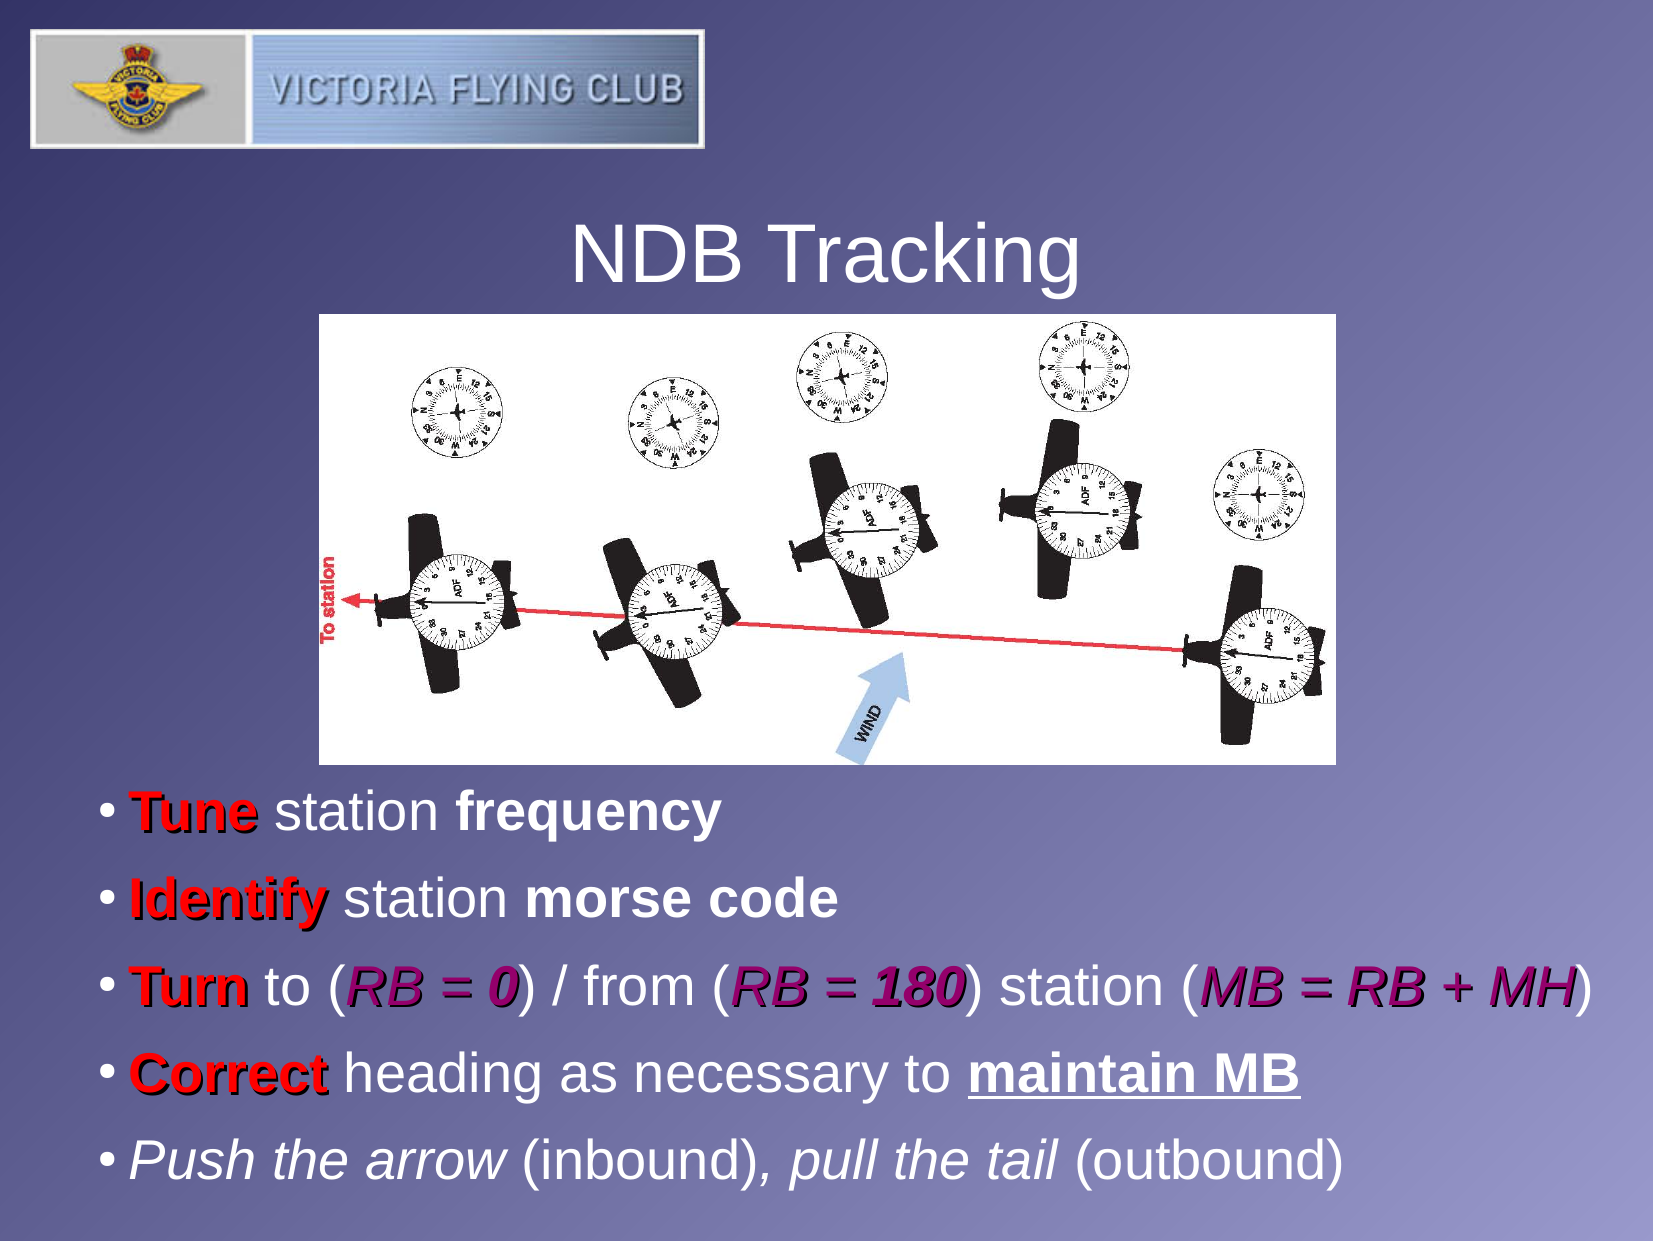

# NDB Tracking
Tune station frequency
Identify station morse code
Turn to (RB = 0) / from (RB = 180) station (MB = RB + MH)
Correct heading as necessary to maintain MB
Push the arrow (inbound), pull the tail (outbound)